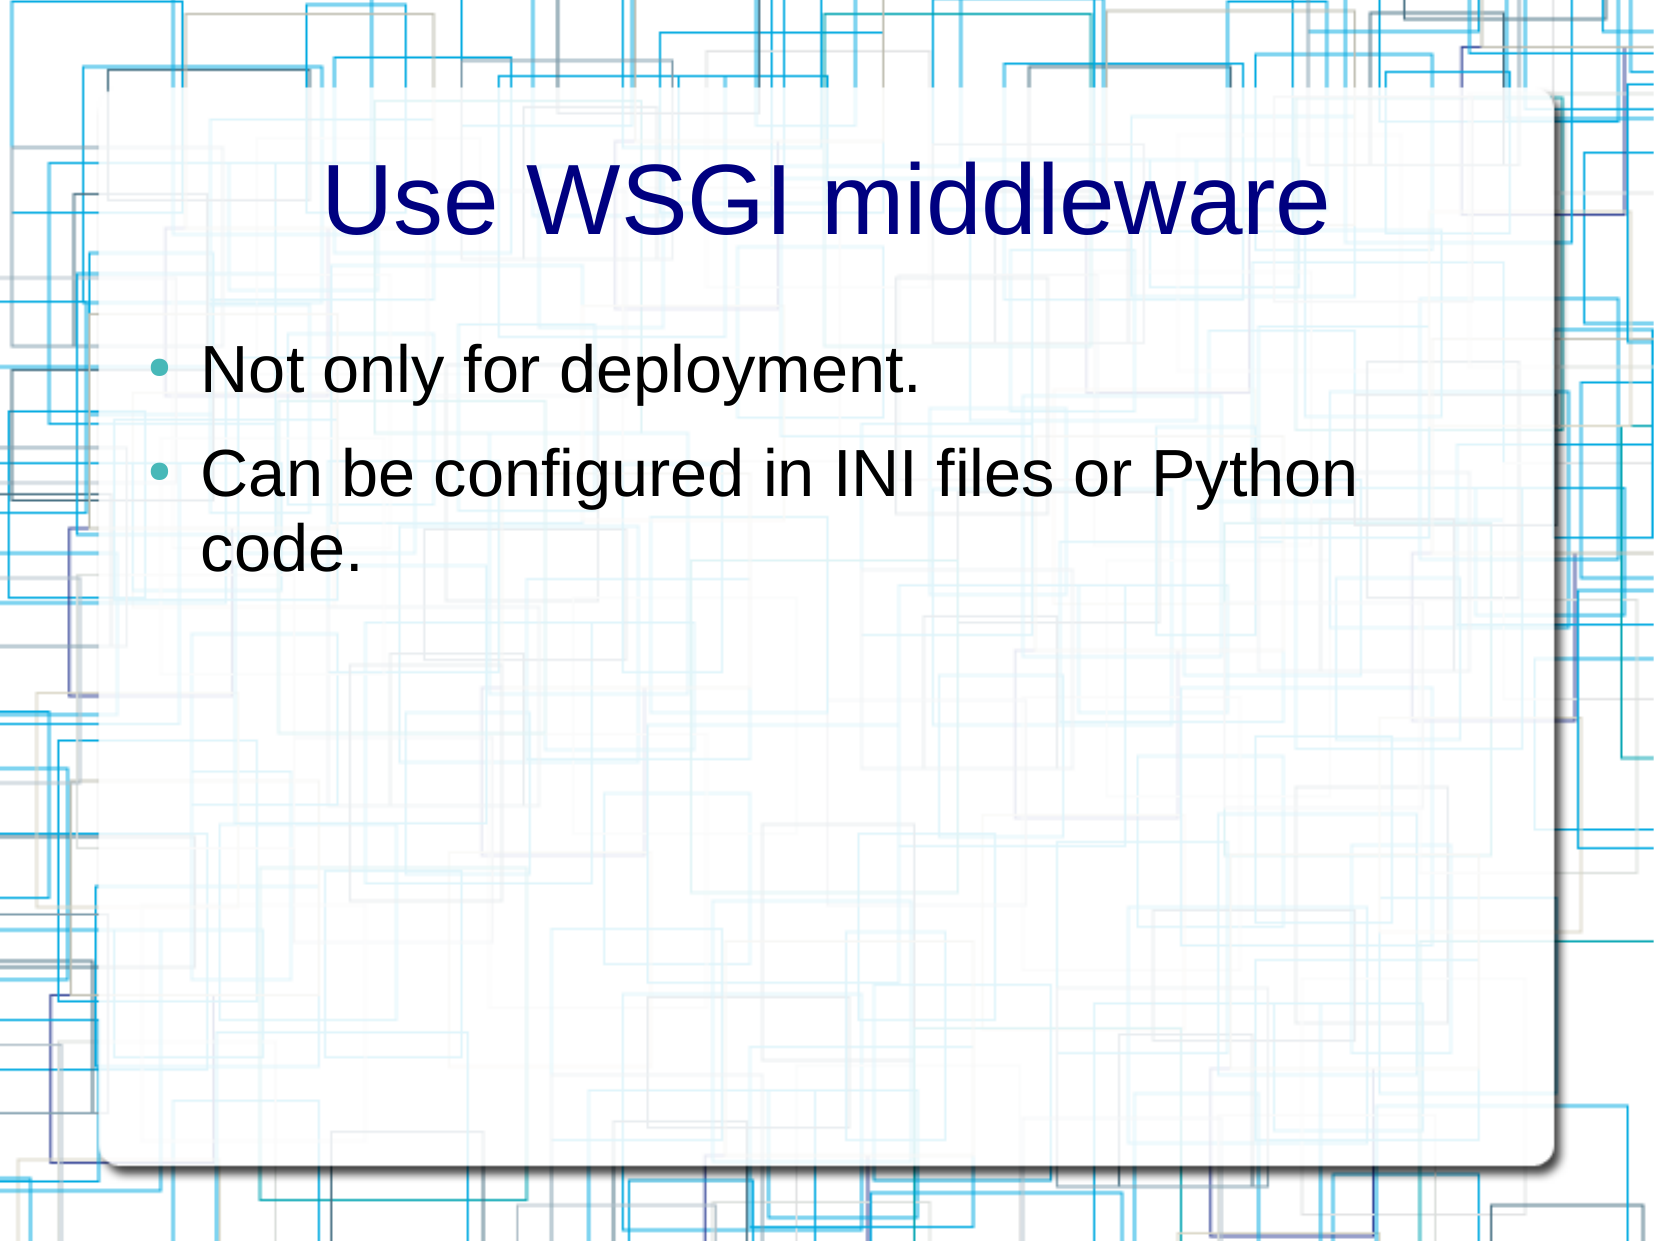

# Use WSGI middleware
Not only for deployment.
Can be configured in INI files or Python code.